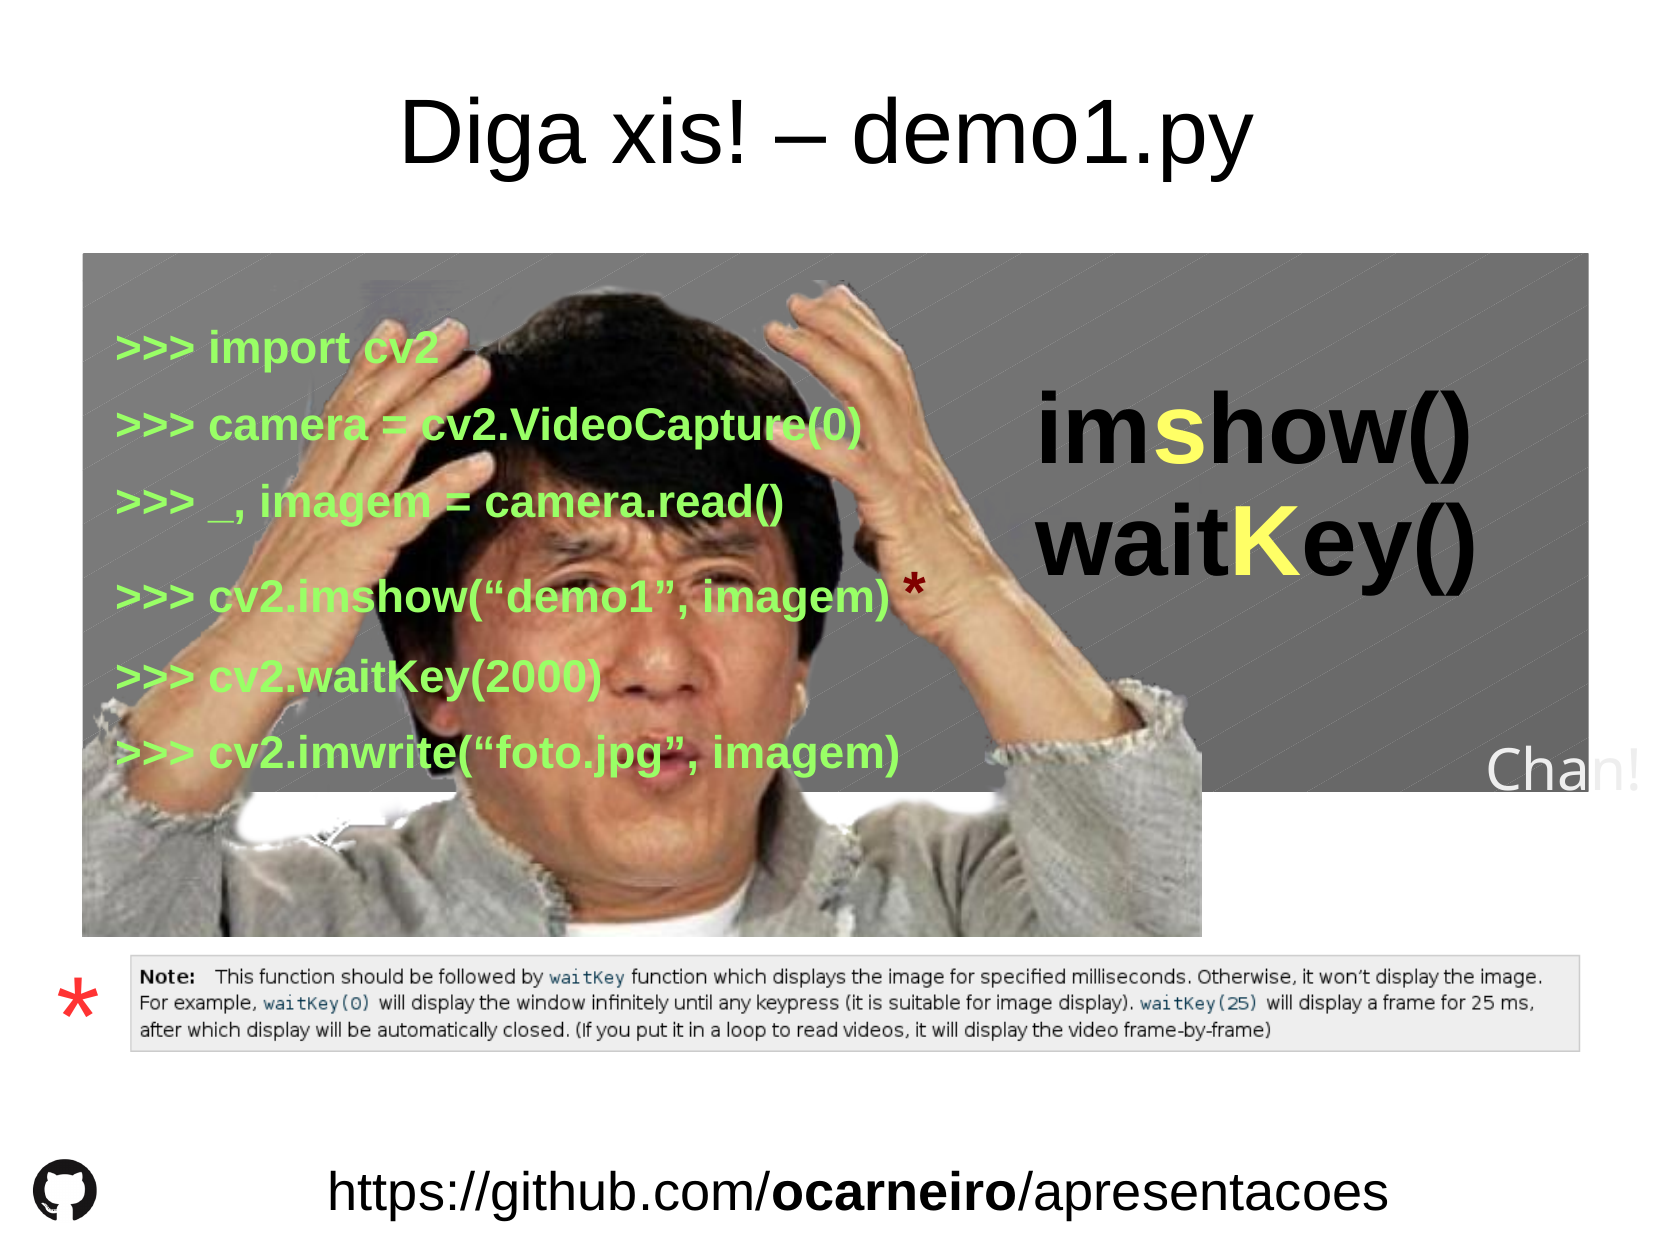

# Diga xis! – demo1.py
>>> import cv2
>>> camera = cv2.VideoCapture(0)
>>> _, imagem = camera.read()
>>> cv2.imshow(“demo1”, imagem) *
>>> cv2.waitKey(2000)
>>> cv2.imwrite(“foto.jpg”, imagem)
imshow()
waitKey()
Chan!
*
https://github.com/ocarneiro/apresentacoes